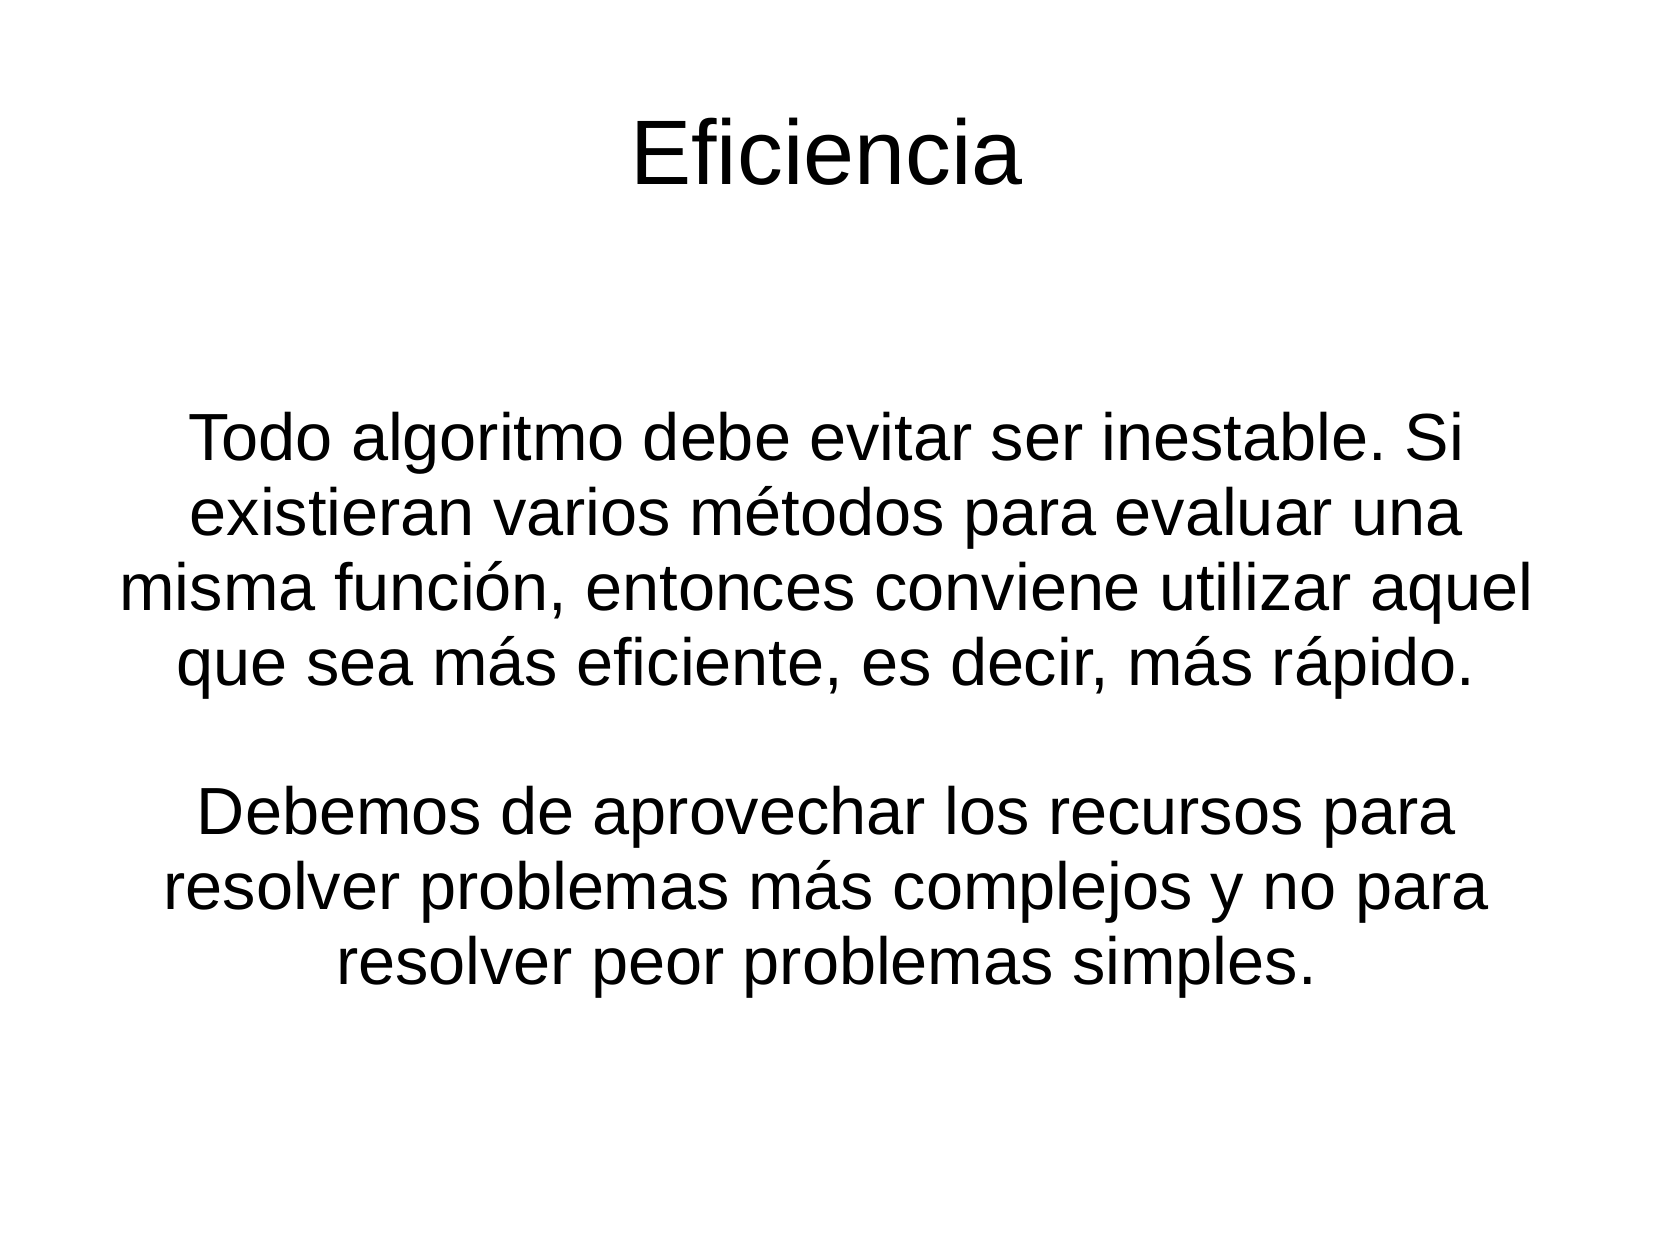

# Eficiencia
Todo algoritmo debe evitar ser inestable. Si existieran varios métodos para evaluar una misma función, entonces conviene utilizar aquel que sea más eficiente, es decir, más rápido.
Debemos de aprovechar los recursos para resolver problemas más complejos y no para resolver peor problemas simples.